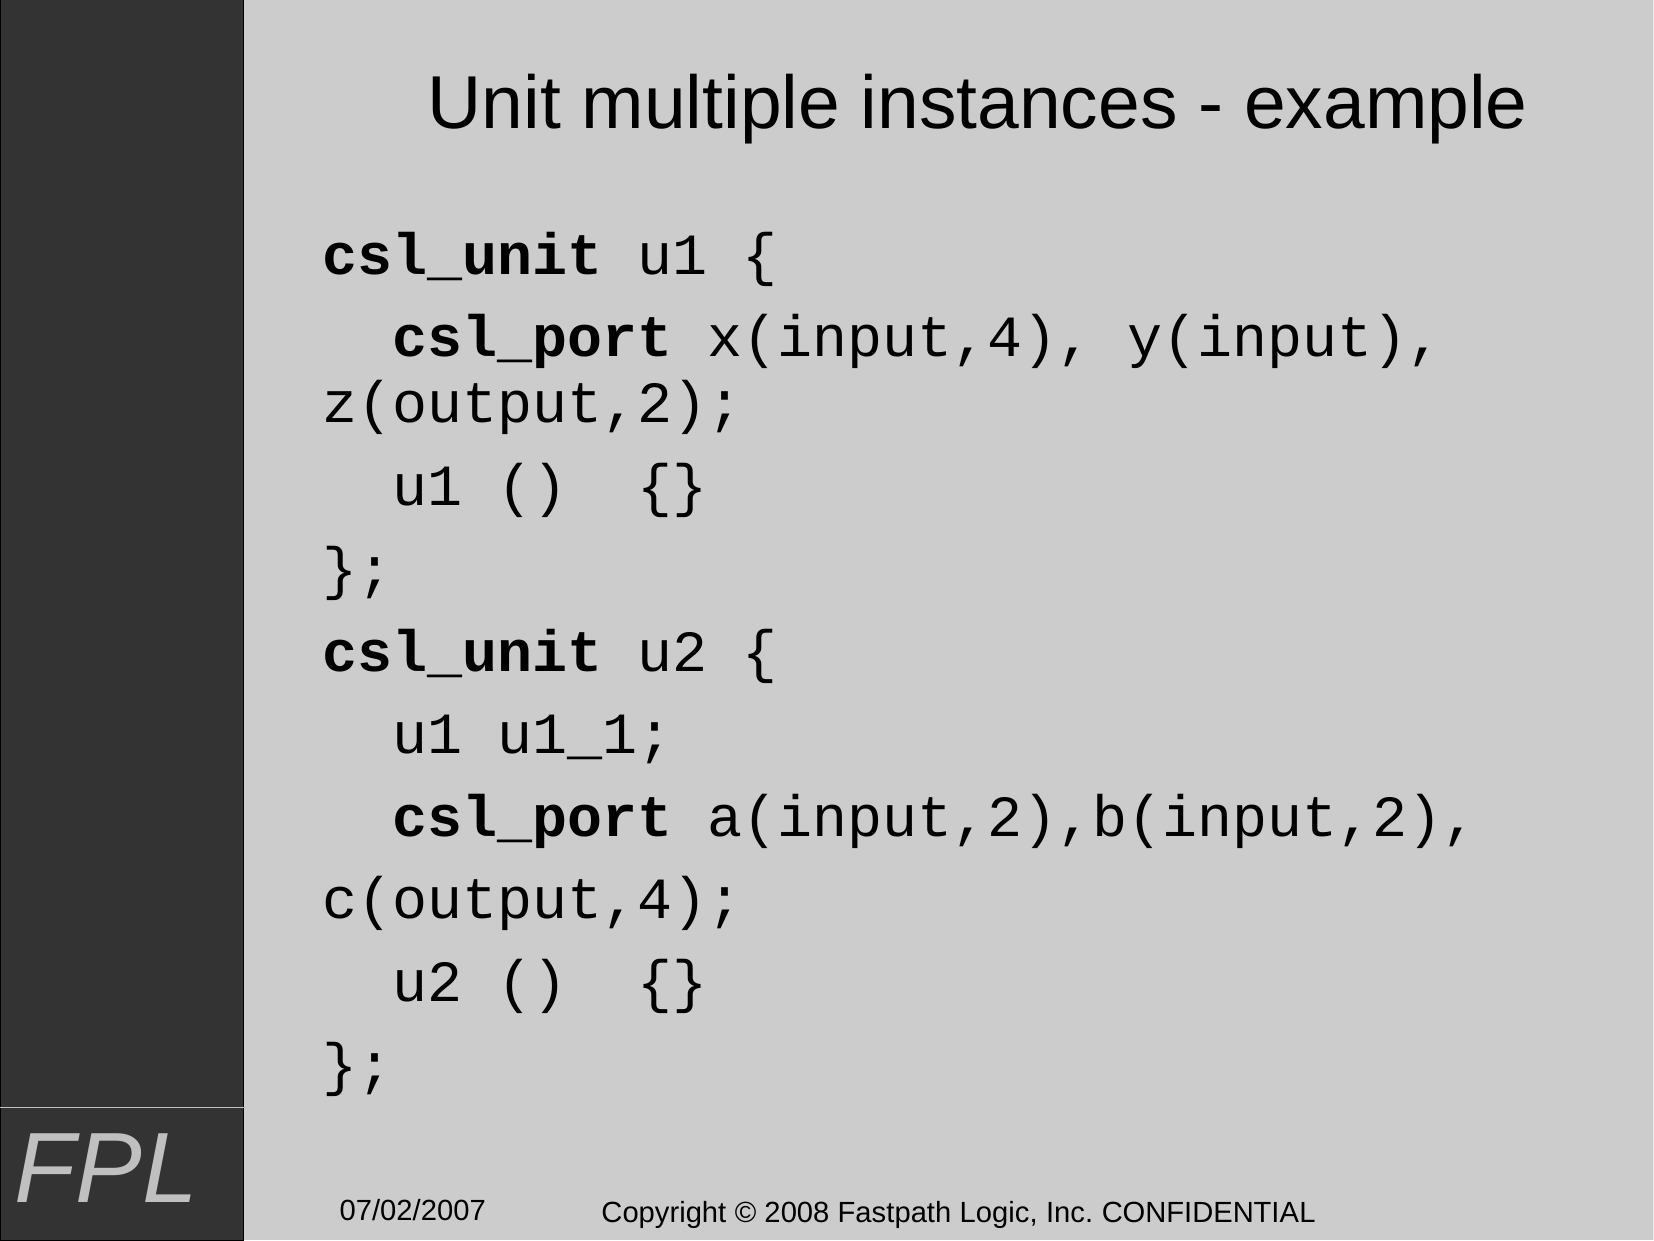

# Unit multiple instances - example
csl_unit u1 {
 csl_port x(input,4), y(input), z(output,2);
 u1 () {}
};
csl_unit u2 {
 u1 u1_1;
 csl_port a(input,2),b(input,2),
c(output,4);
 u2 () {}
};
07/02/2007
© 2007 FASTPATH LOGIC INC.